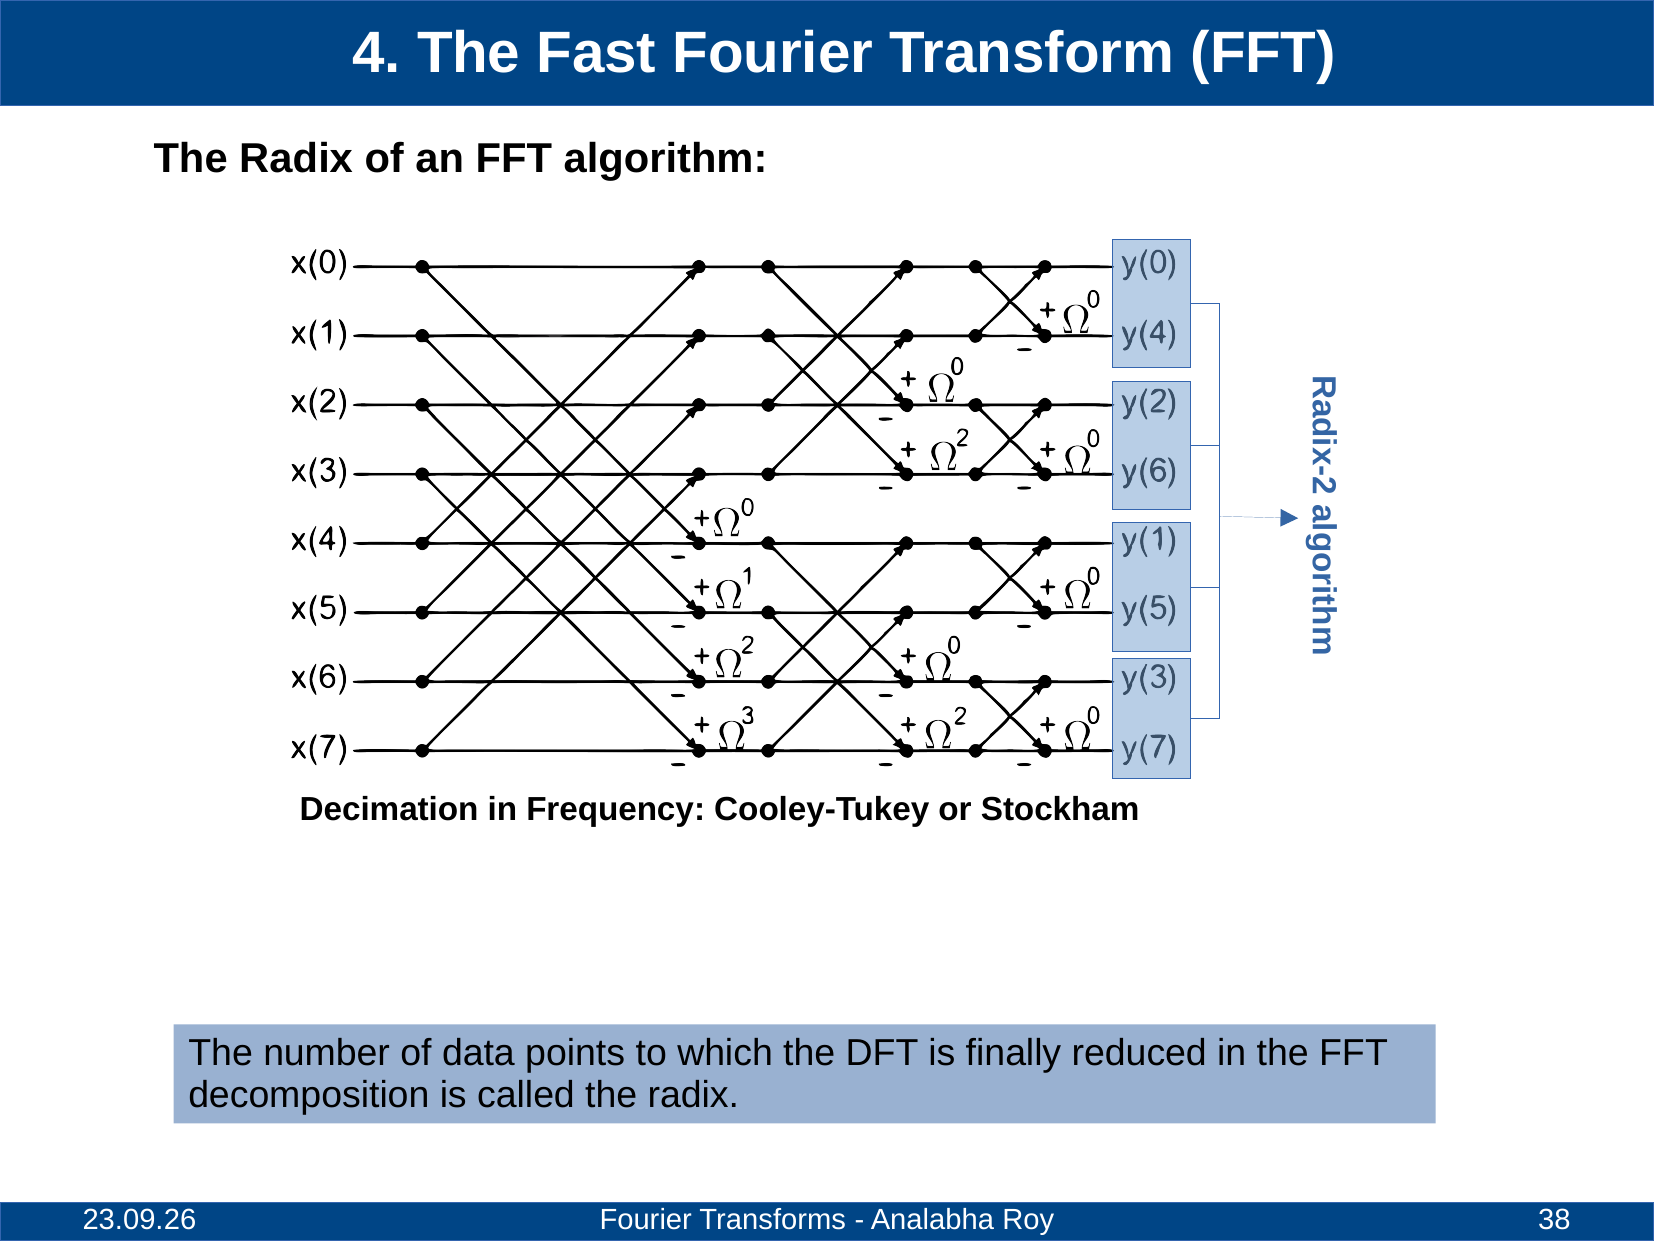

# 4. The Fast Fourier Transform (FFT)
The Radix of an FFT algorithm:
Radix-2 algorithm
Decimation in Frequency: Cooley-Tukey or Stockham
The number of data points to which the DFT is finally reduced in the FFT decomposition is called the radix.
Your name here (insert->page number)
38